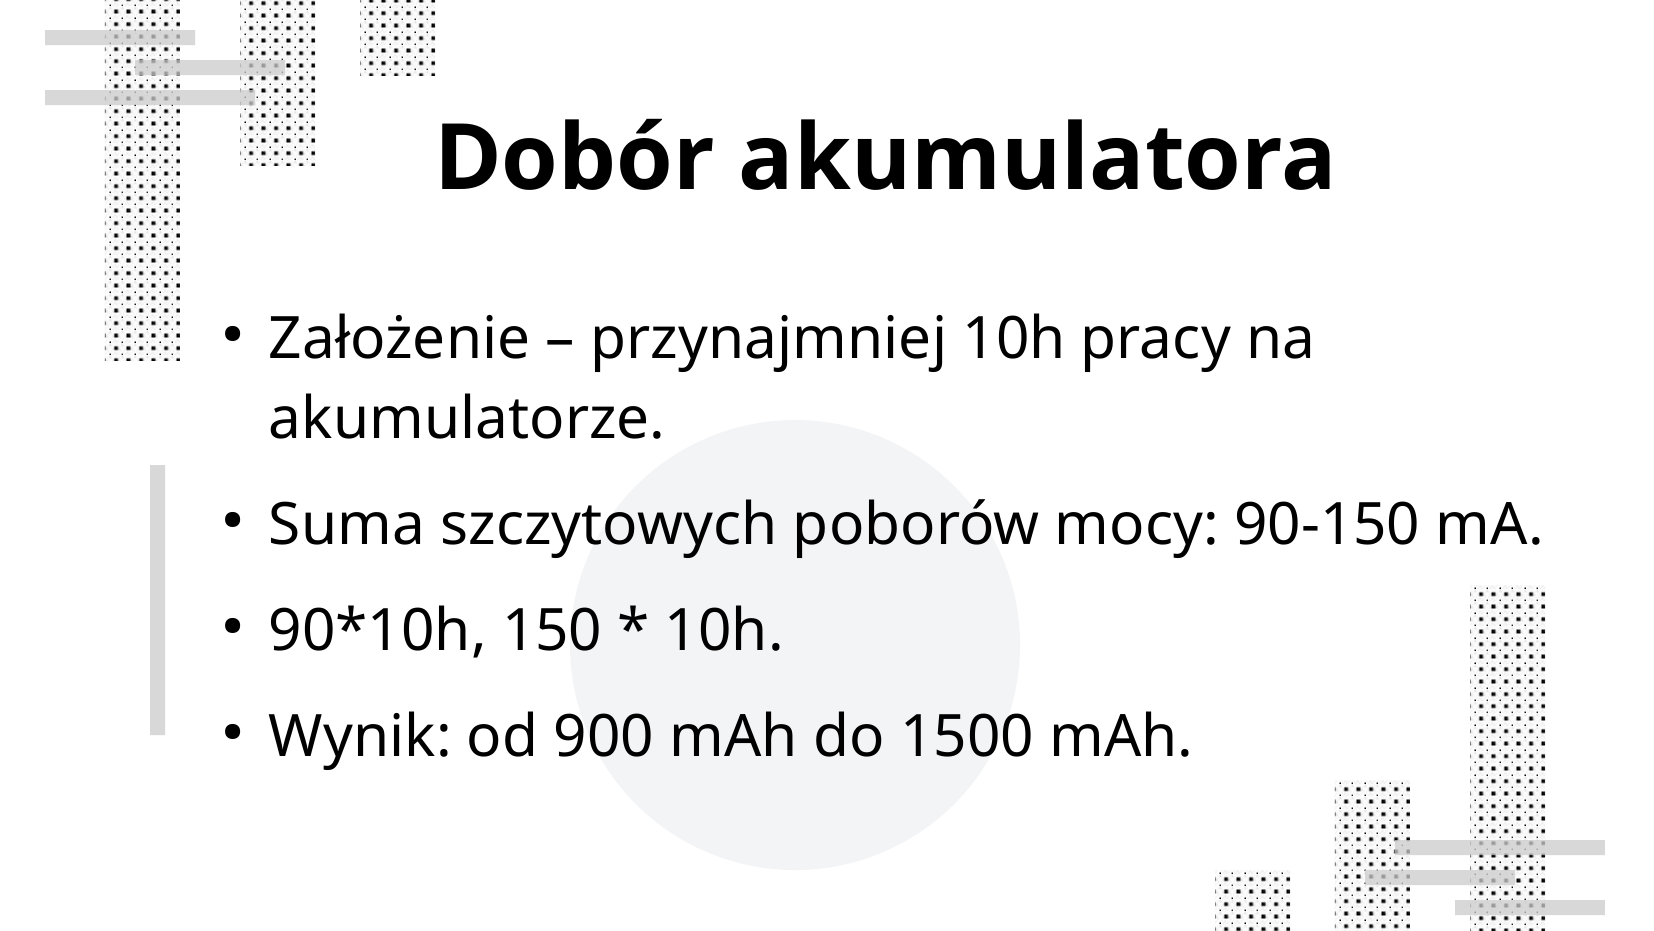

# Dobór akumulatora
Założenie – przynajmniej 10h pracy na akumulatorze.
Suma szczytowych poborów mocy: 90-150 mA.
90*10h, 150 * 10h.
Wynik: od 900 mAh do 1500 mAh.